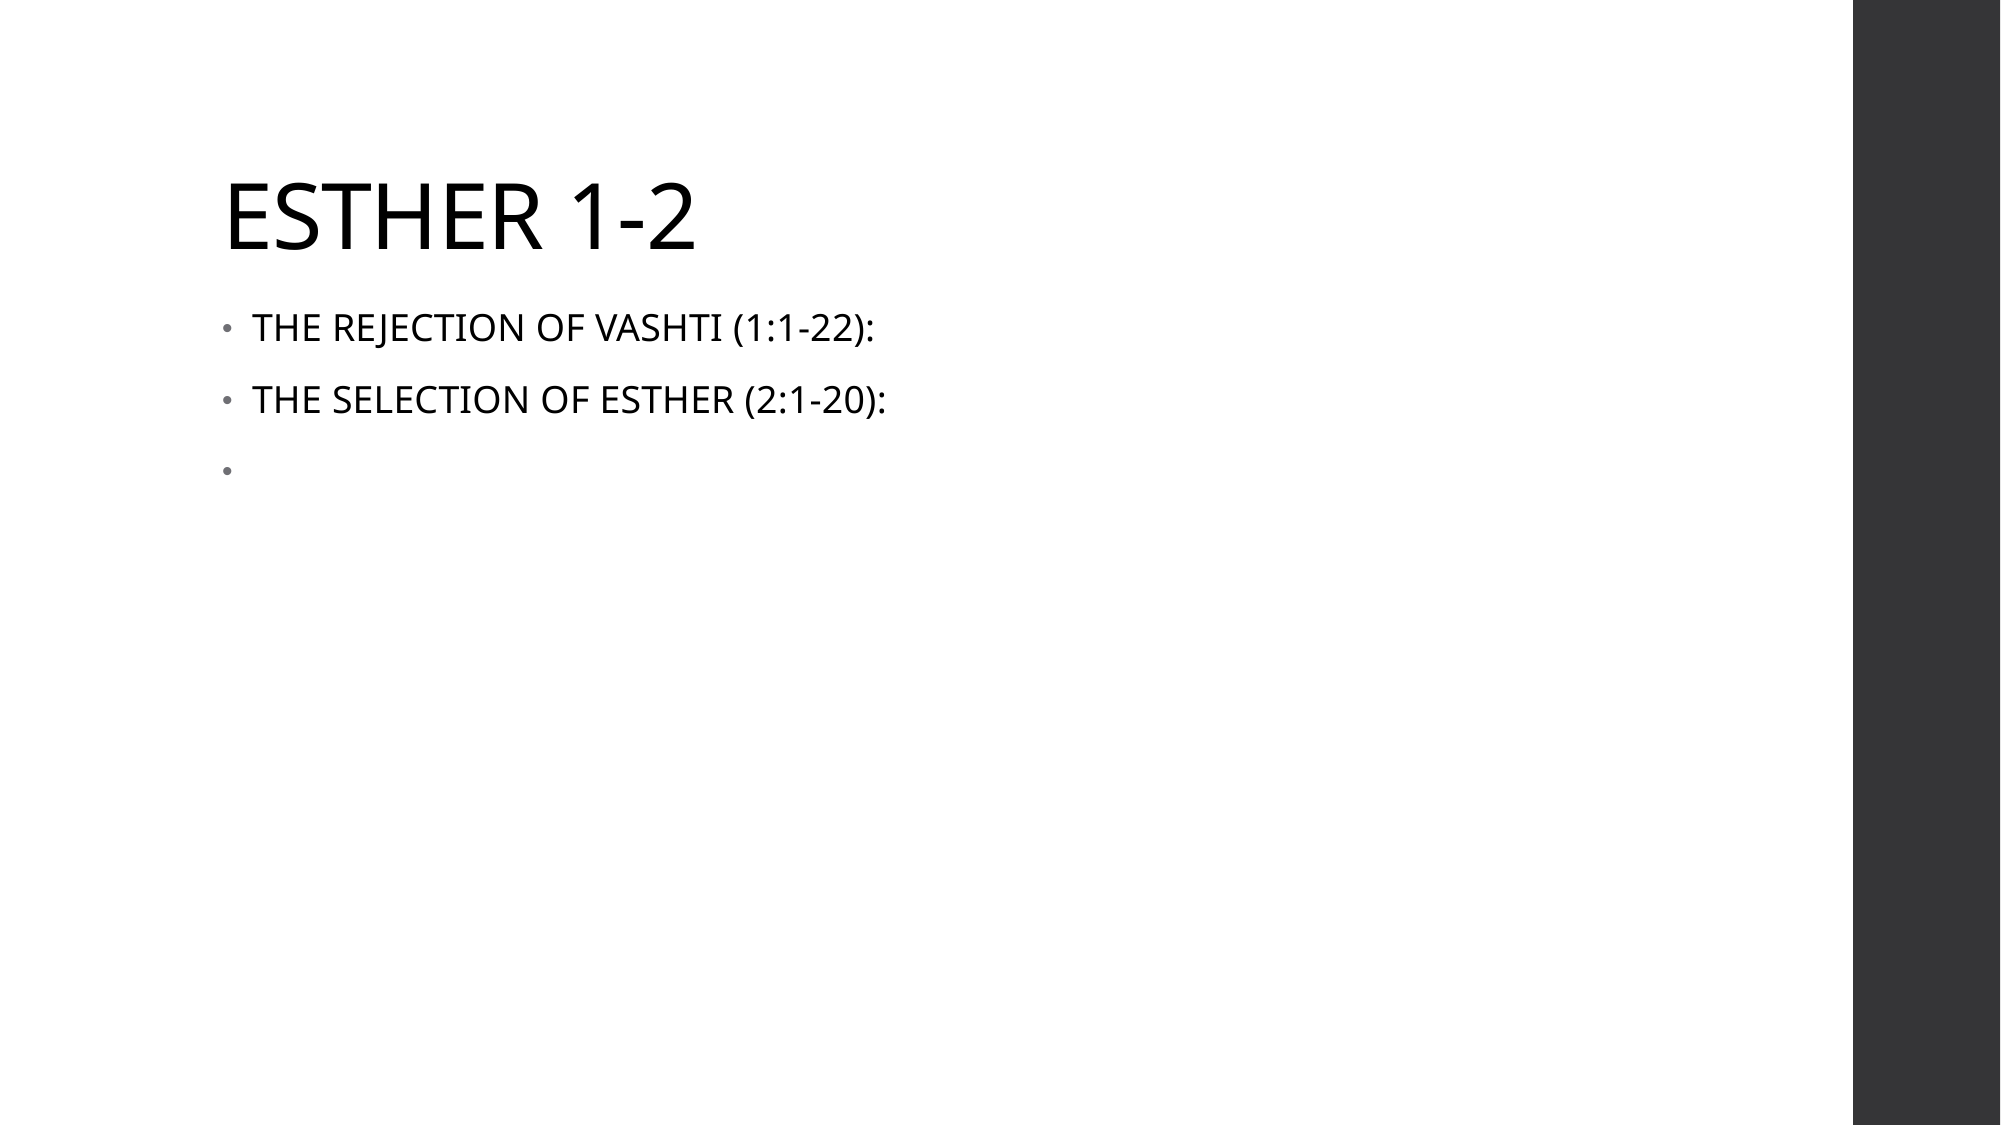

# ESTHER 1-2
THE REJECTION OF VASHTI (1:1-22):
THE SELECTION OF ESTHER (2:1-20):